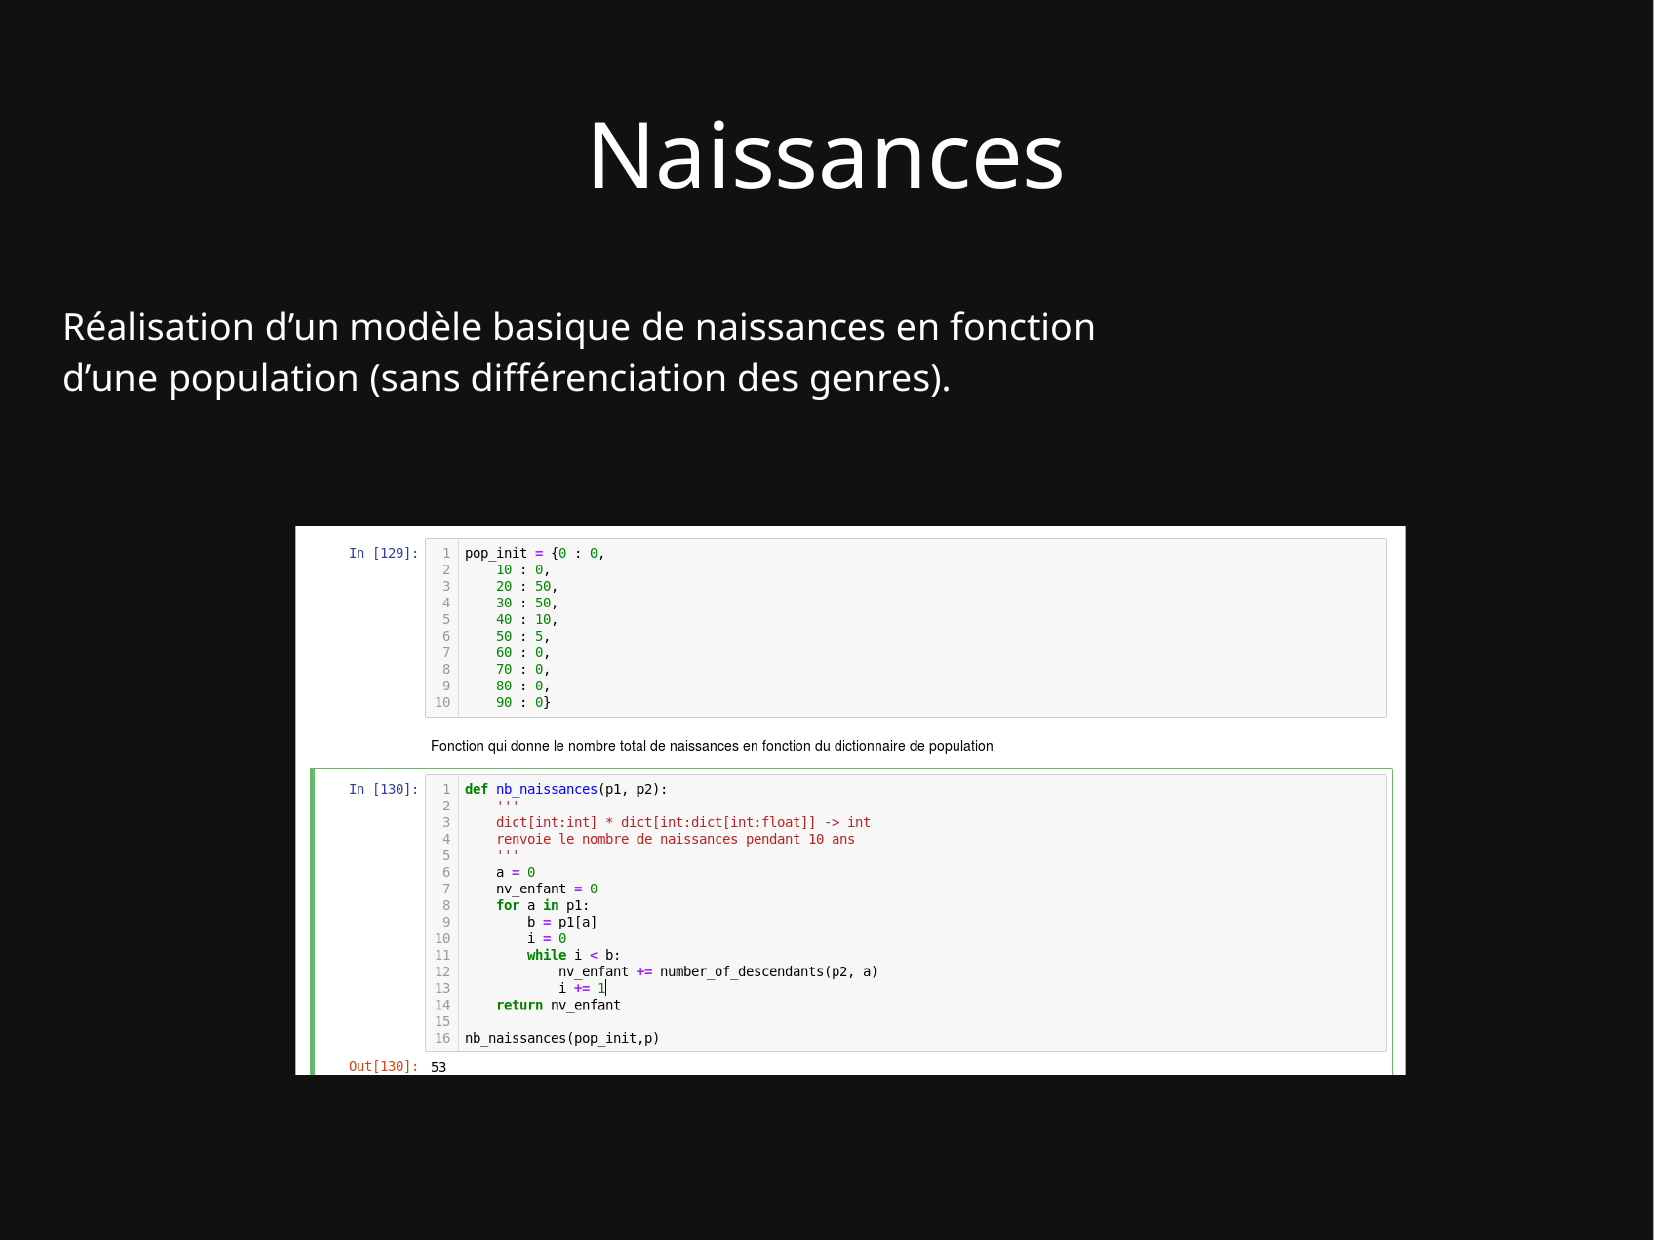

# Naissances
Réalisation d’un modèle basique de naissances en fonction d’une population (sans différenciation des genres).